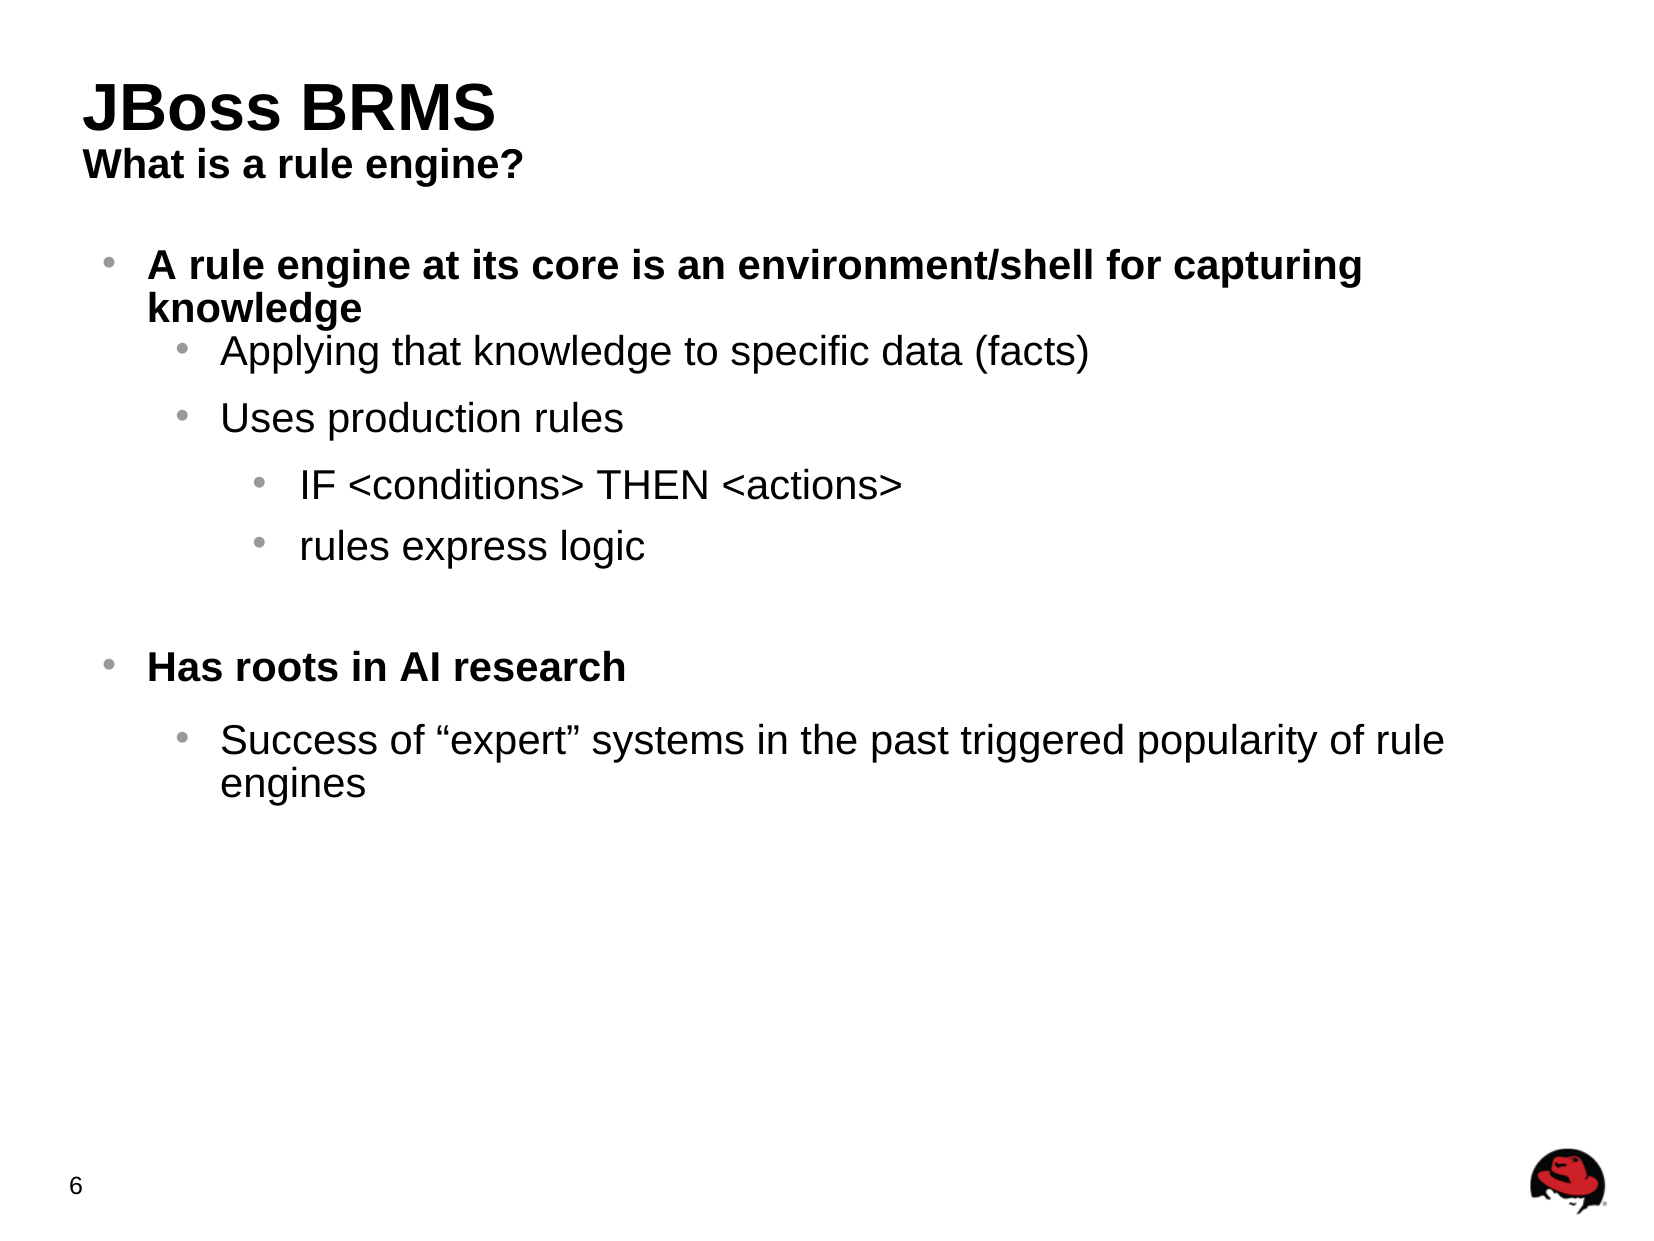

# JBoss BRMS What is a rule engine?
A rule engine at its core is an environment/shell for capturing knowledge
Applying that knowledge to specific data (facts)
Uses production rules
IF <conditions> THEN <actions>
rules express logic
Has roots in AI research
Success of “expert” systems in the past triggered popularity of rule engines